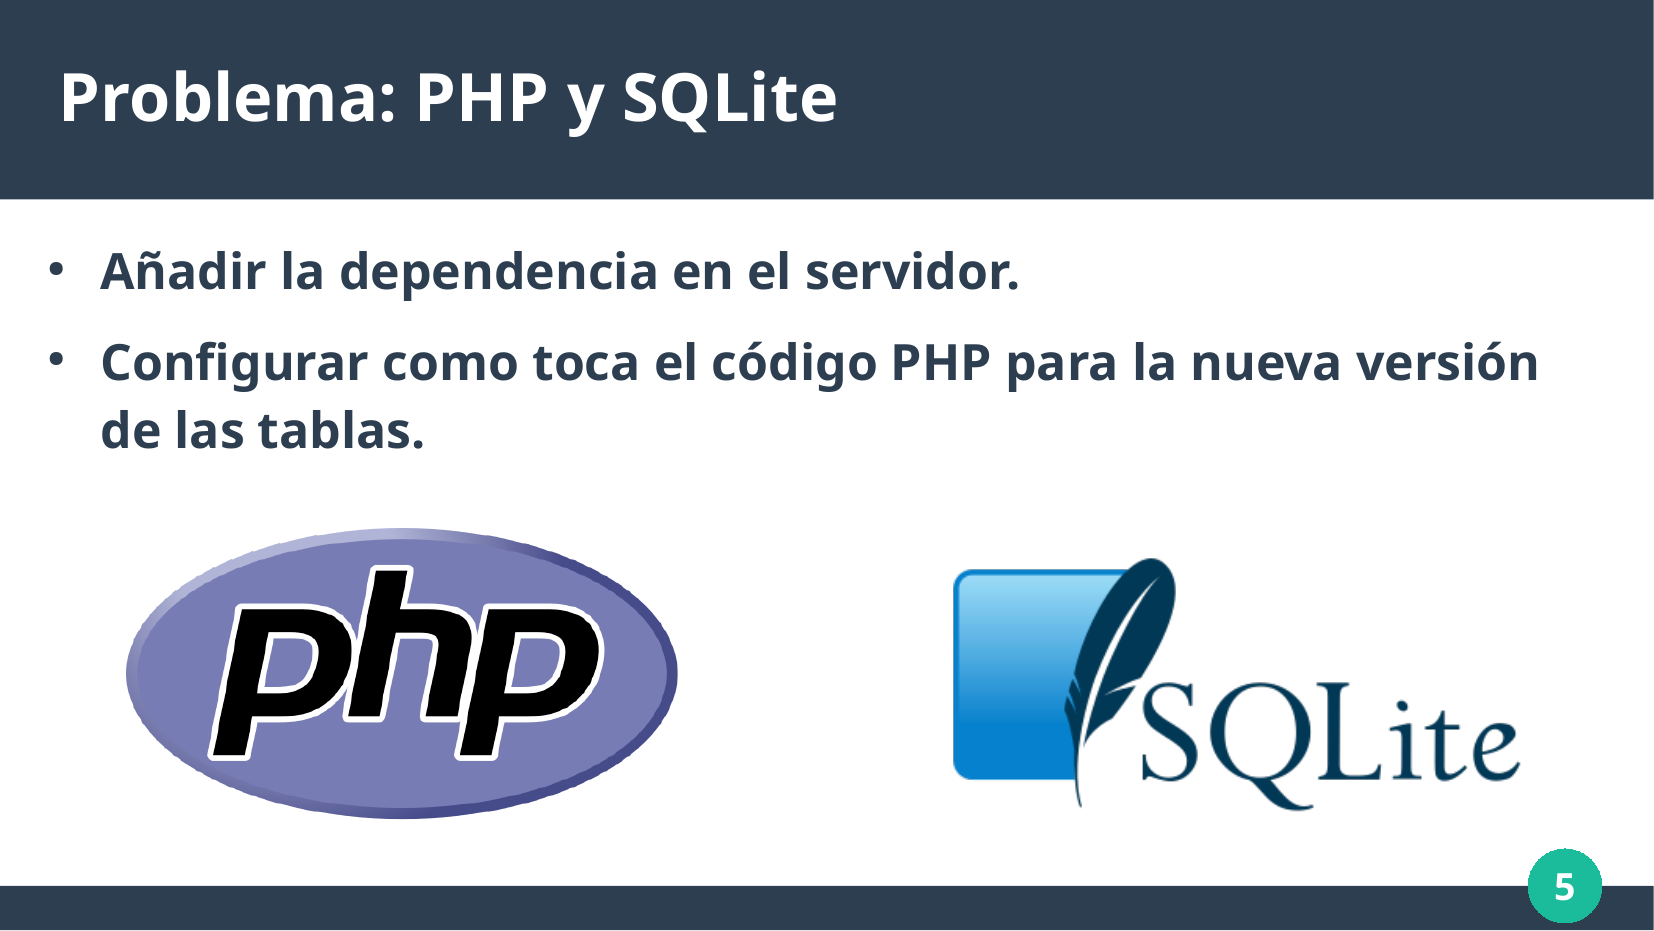

# Problema: PHP y SQLite
Añadir la dependencia en el servidor.
Configurar como toca el código PHP para la nueva versión de las tablas.
5